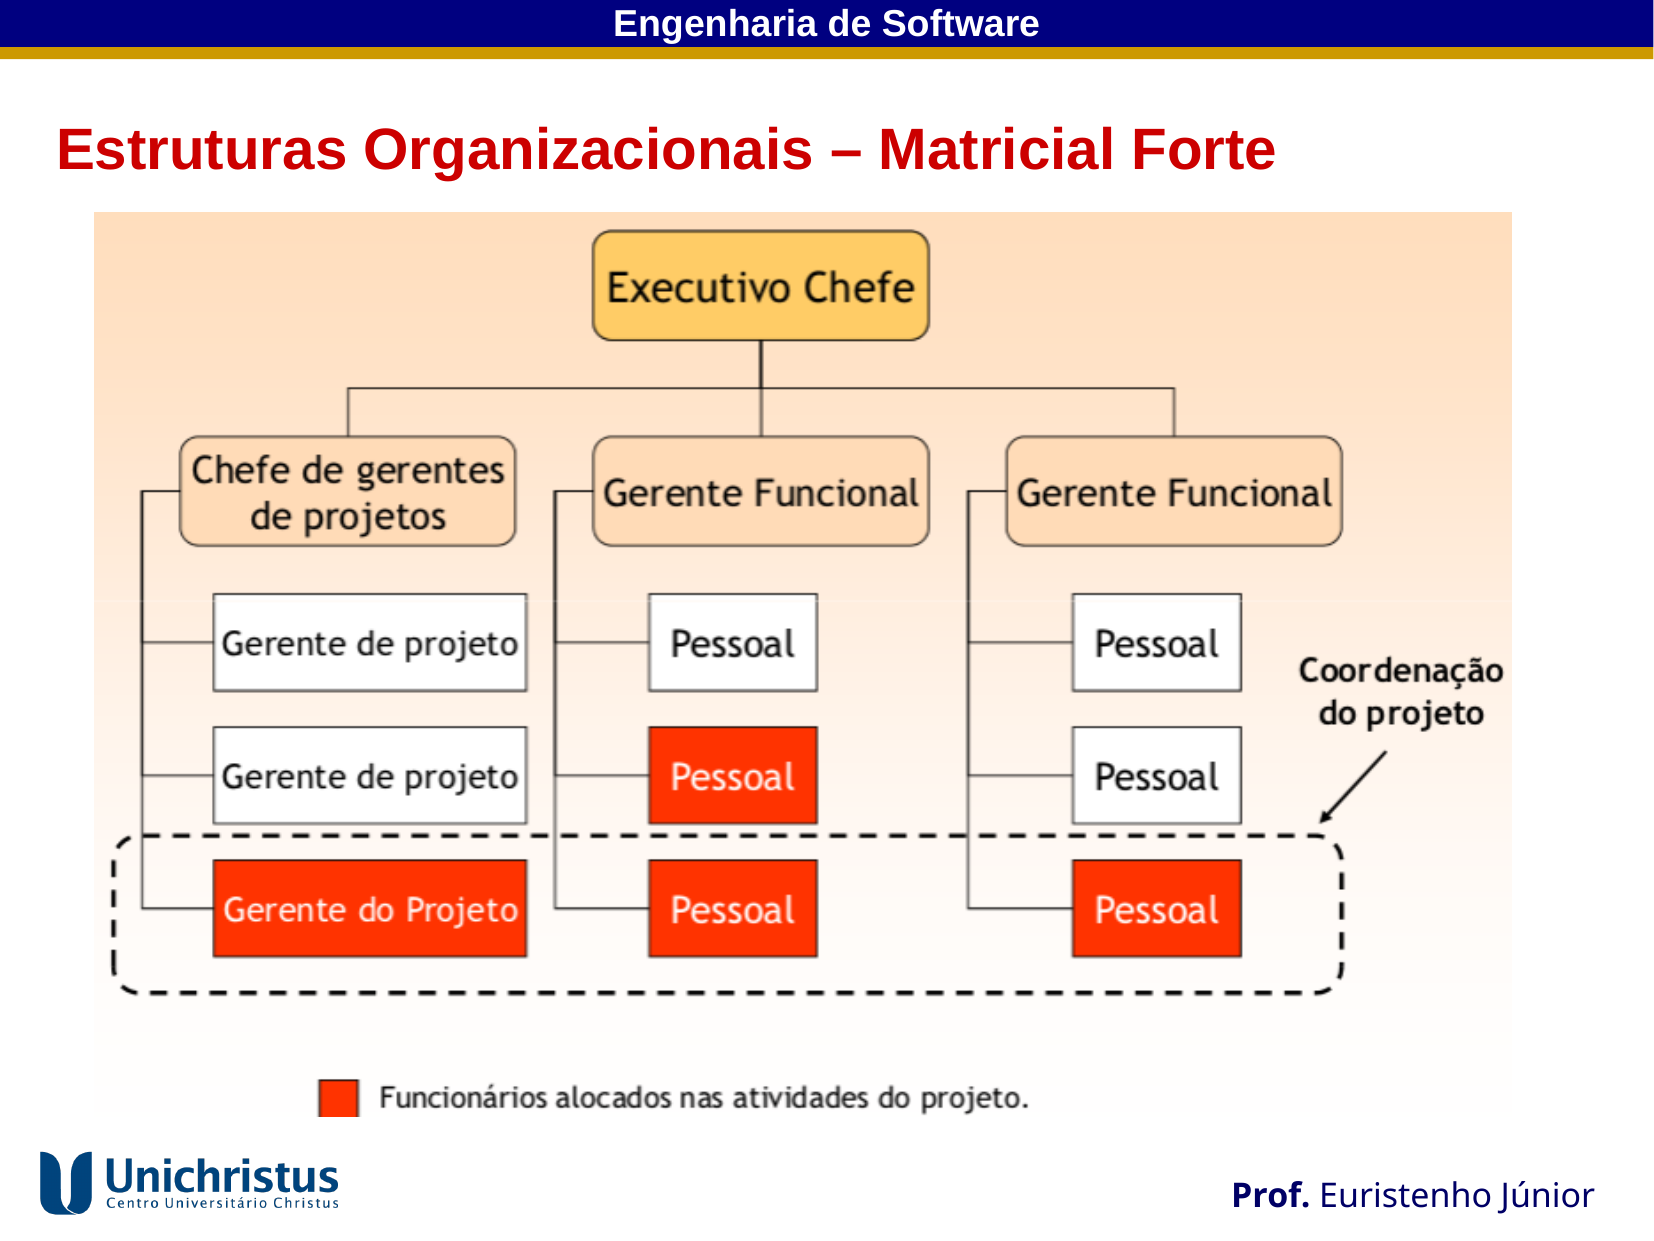

Engenharia de Software
Estruturas Organizacionais – Matricial Forte
Prof. Euristenho Júnior